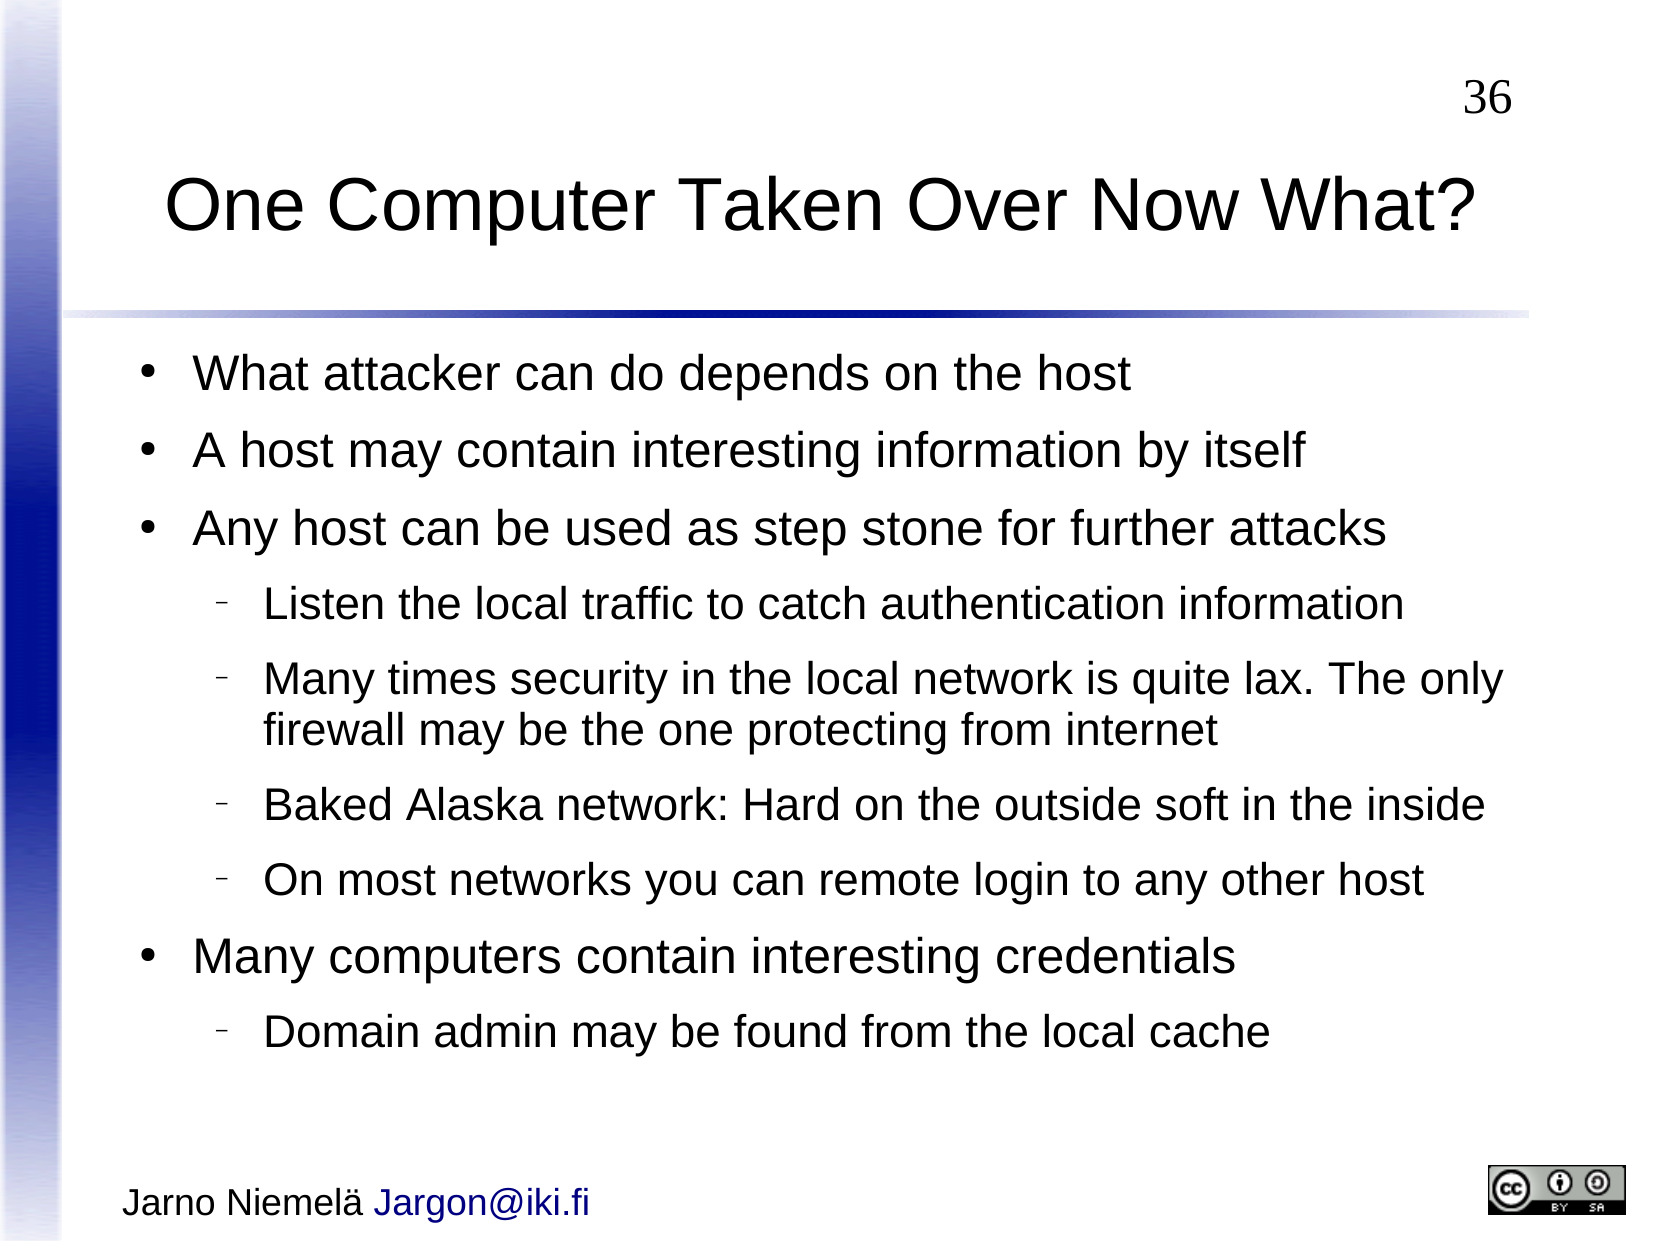

# One Computer Taken Over Now What?
What attacker can do depends on the host
A host may contain interesting information by itself
Any host can be used as step stone for further attacks
Listen the local traffic to catch authentication information
Many times security in the local network is quite lax. The only firewall may be the one protecting from internet
Baked Alaska network: Hard on the outside soft in the inside
On most networks you can remote login to any other host
Many computers contain interesting credentials
Domain admin may be found from the local cache